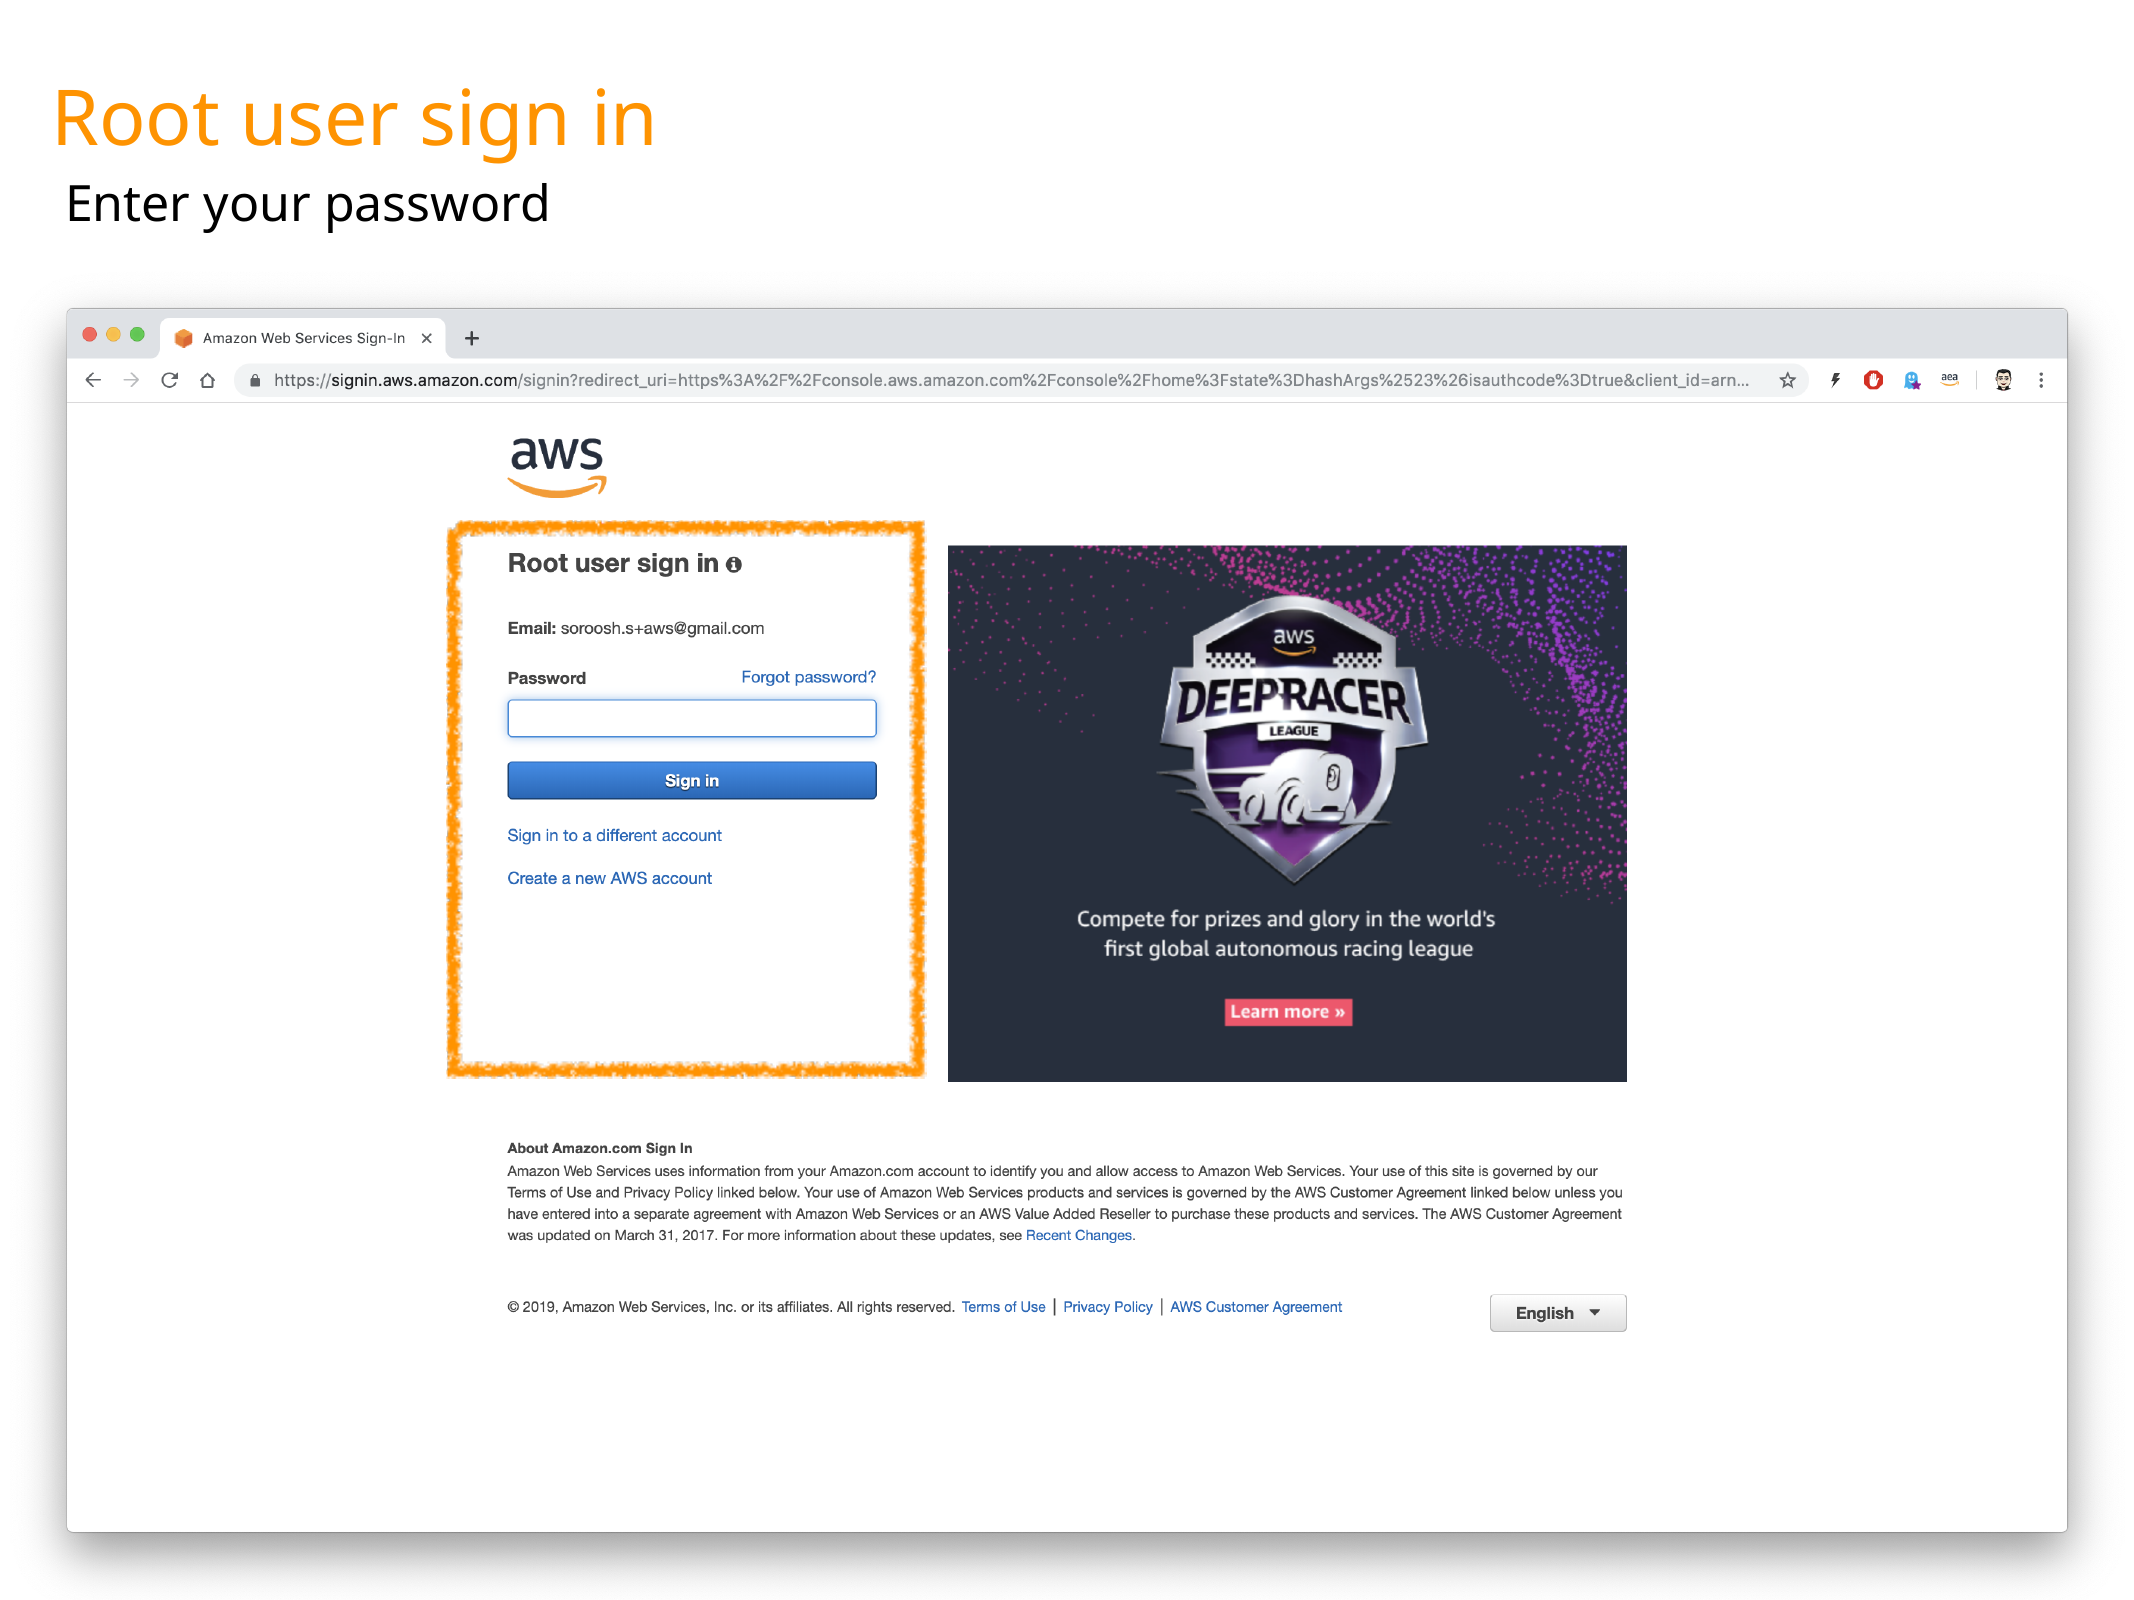

Root user sign in
Enter your password